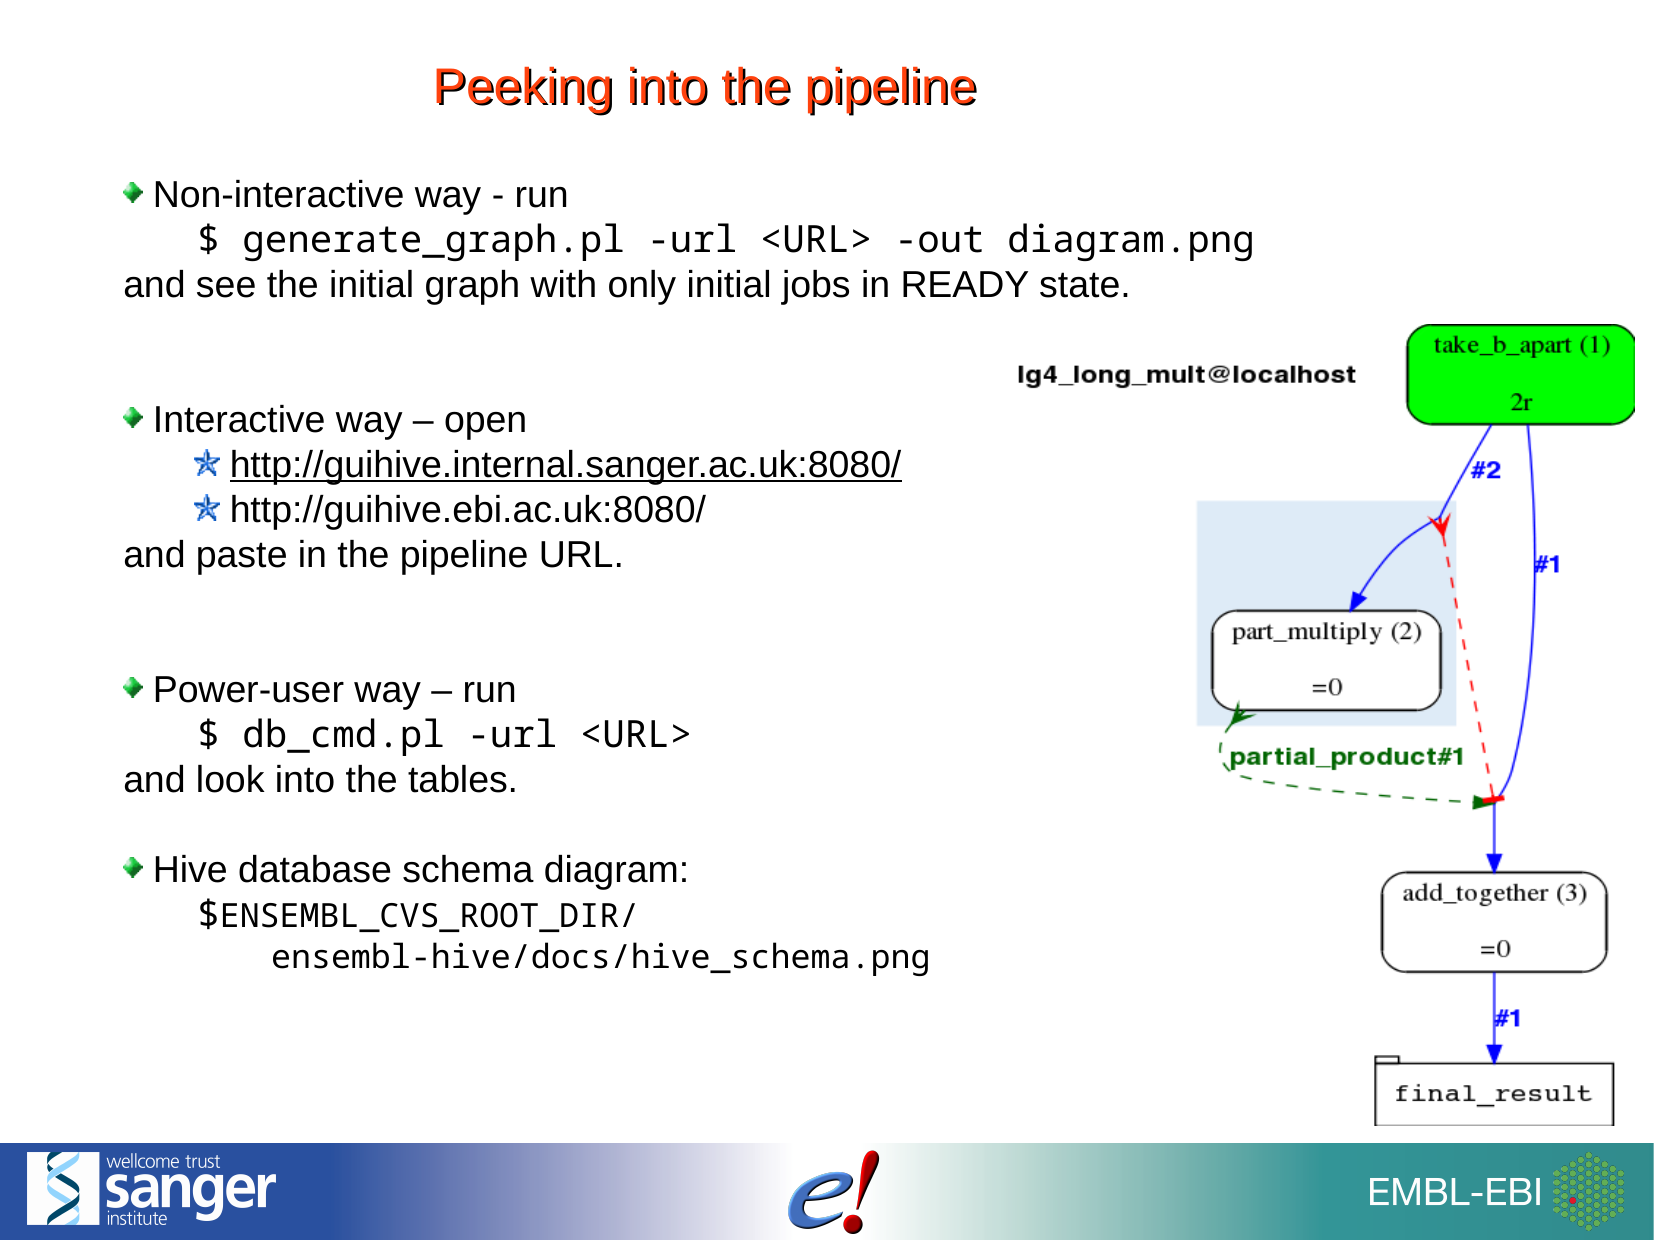

Peeking into the pipeline
 Non-interactive way - run
	$ generate_graph.pl -url <URL> -out diagram.png
and see the initial graph with only initial jobs in READY state.
 Interactive way – open
http://guihive.internal.sanger.ac.uk:8080/
http://guihive.ebi.ac.uk:8080/
and paste in the pipeline URL.
 Power-user way – run
	$ db_cmd.pl -url <URL>
and look into the tables.
 Hive database schema diagram:
	$ENSEMBL_CVS_ROOT_DIR/
		ensembl-hive/docs/hive_schema.png